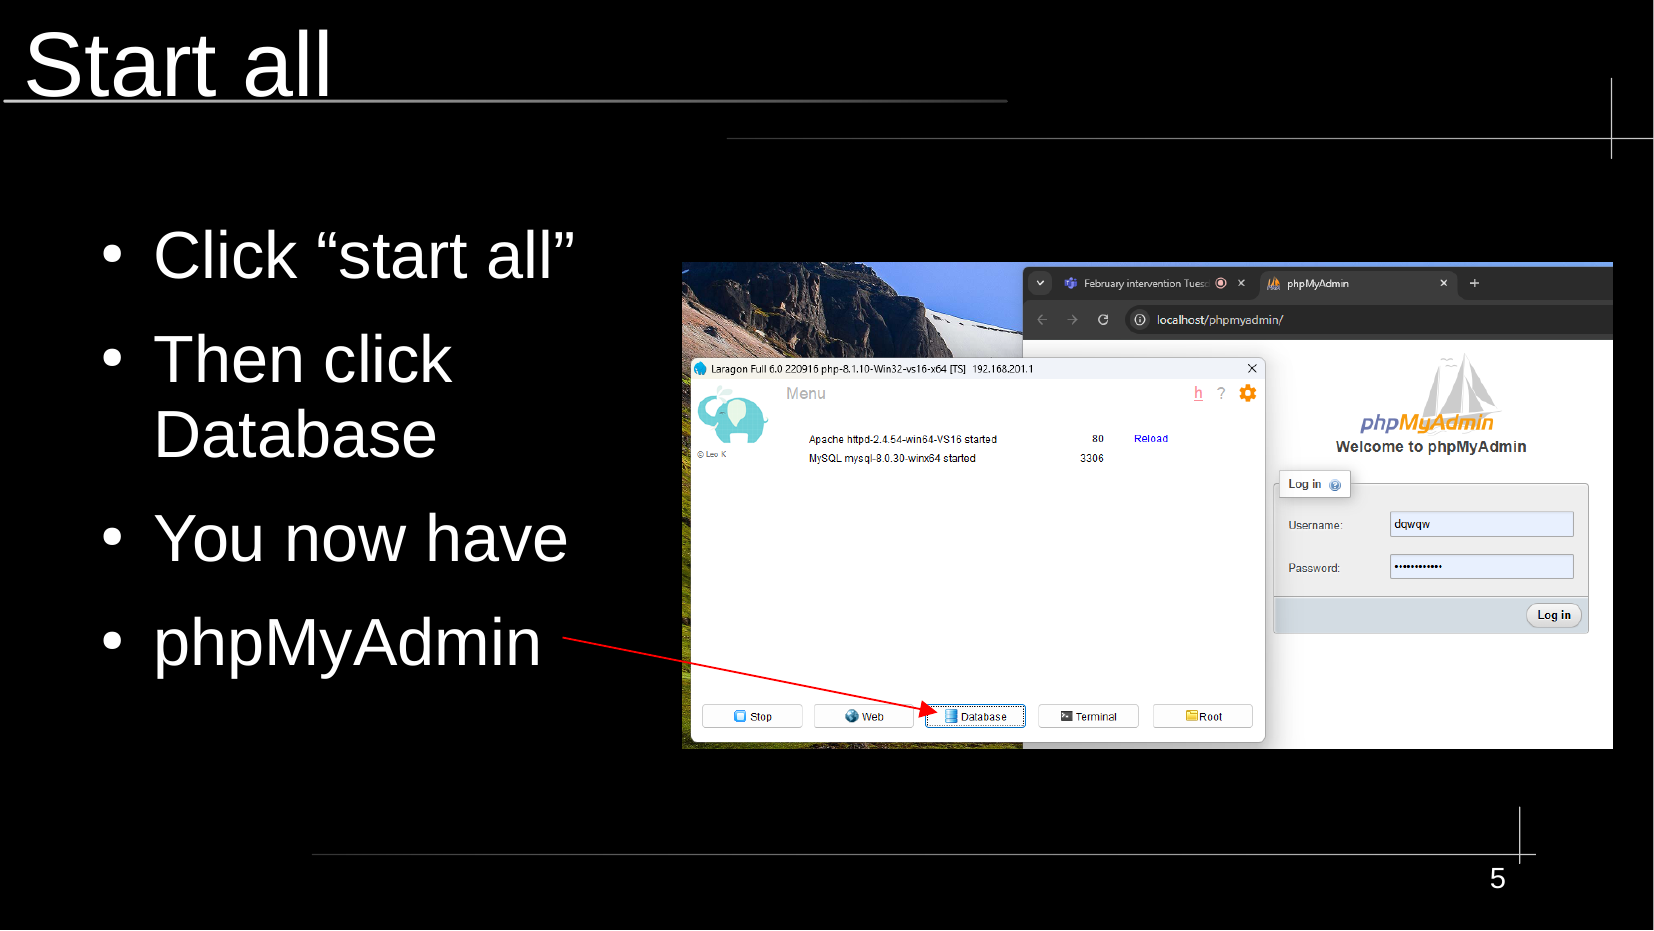

# Start all
Click “start all”
Then click
Database
You now have
phpMyAdmin
5